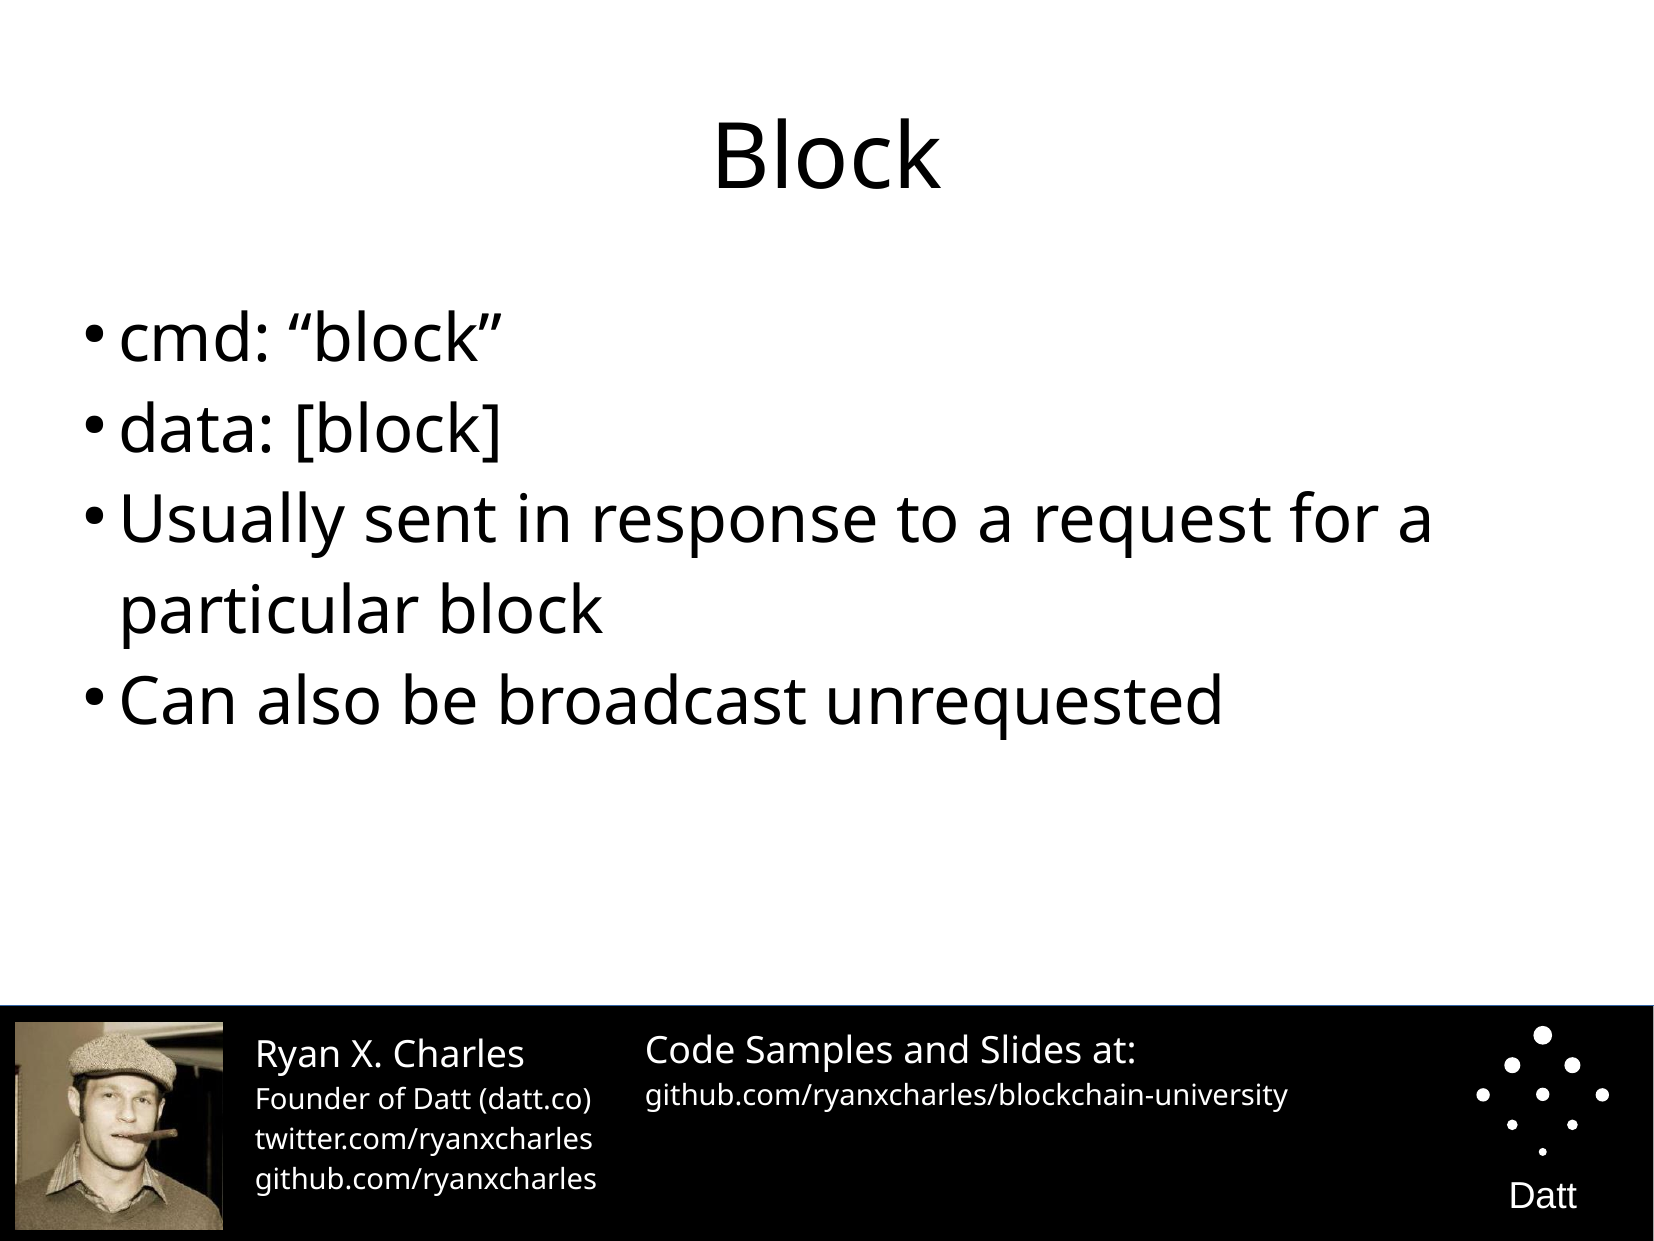

# Block
cmd: “block”
data: [block]
Usually sent in response to a request for a particular block
Can also be broadcast unrequested
Code Samples and Slides at:
github.com/ryanxcharles/blockchain-university
Ryan X. Charles
Founder of Datt (datt.co)
twitter.com/ryanxcharles
github.com/ryanxcharles
Datt